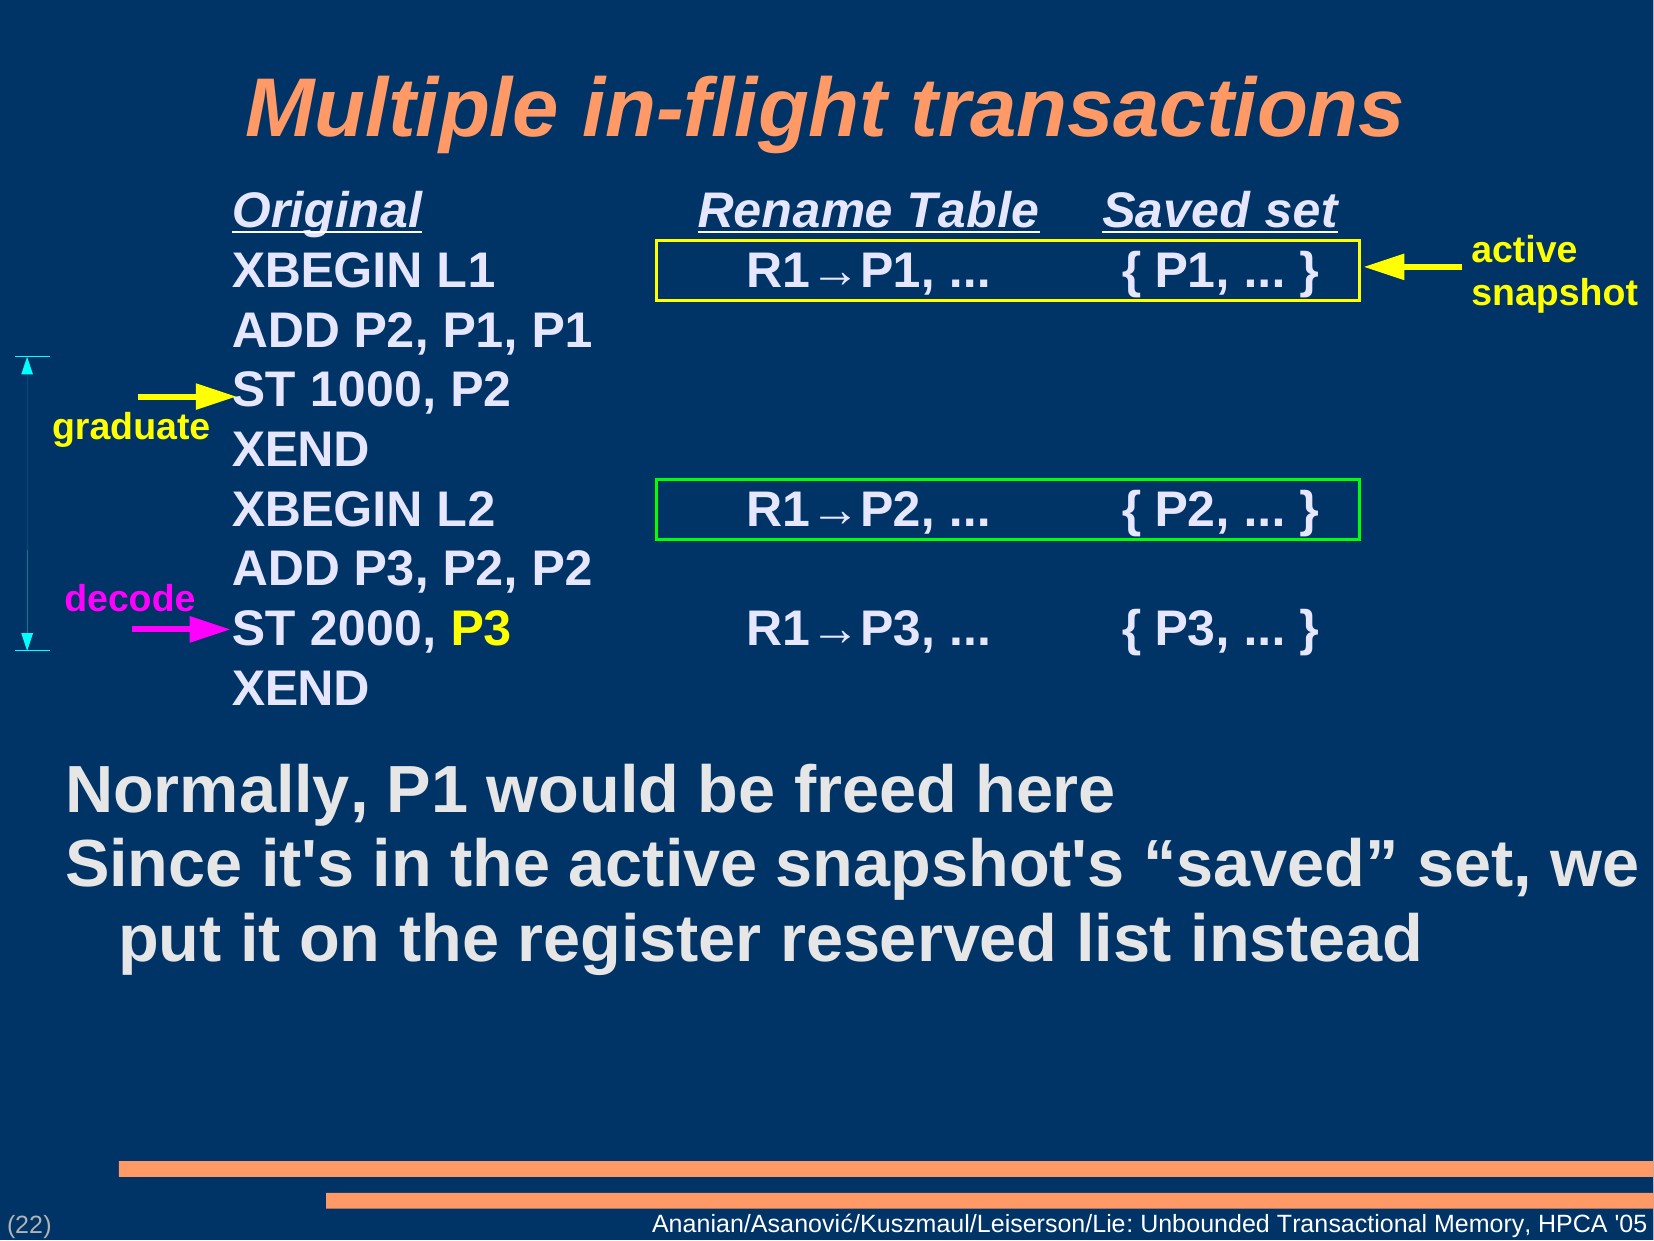

# Multiple in-flight transactions
active
snapshot
graduate
decode
Normally, P1 would be freed here
Since it's in the active snapshot's “saved” set, we put it on the register reserved list instead